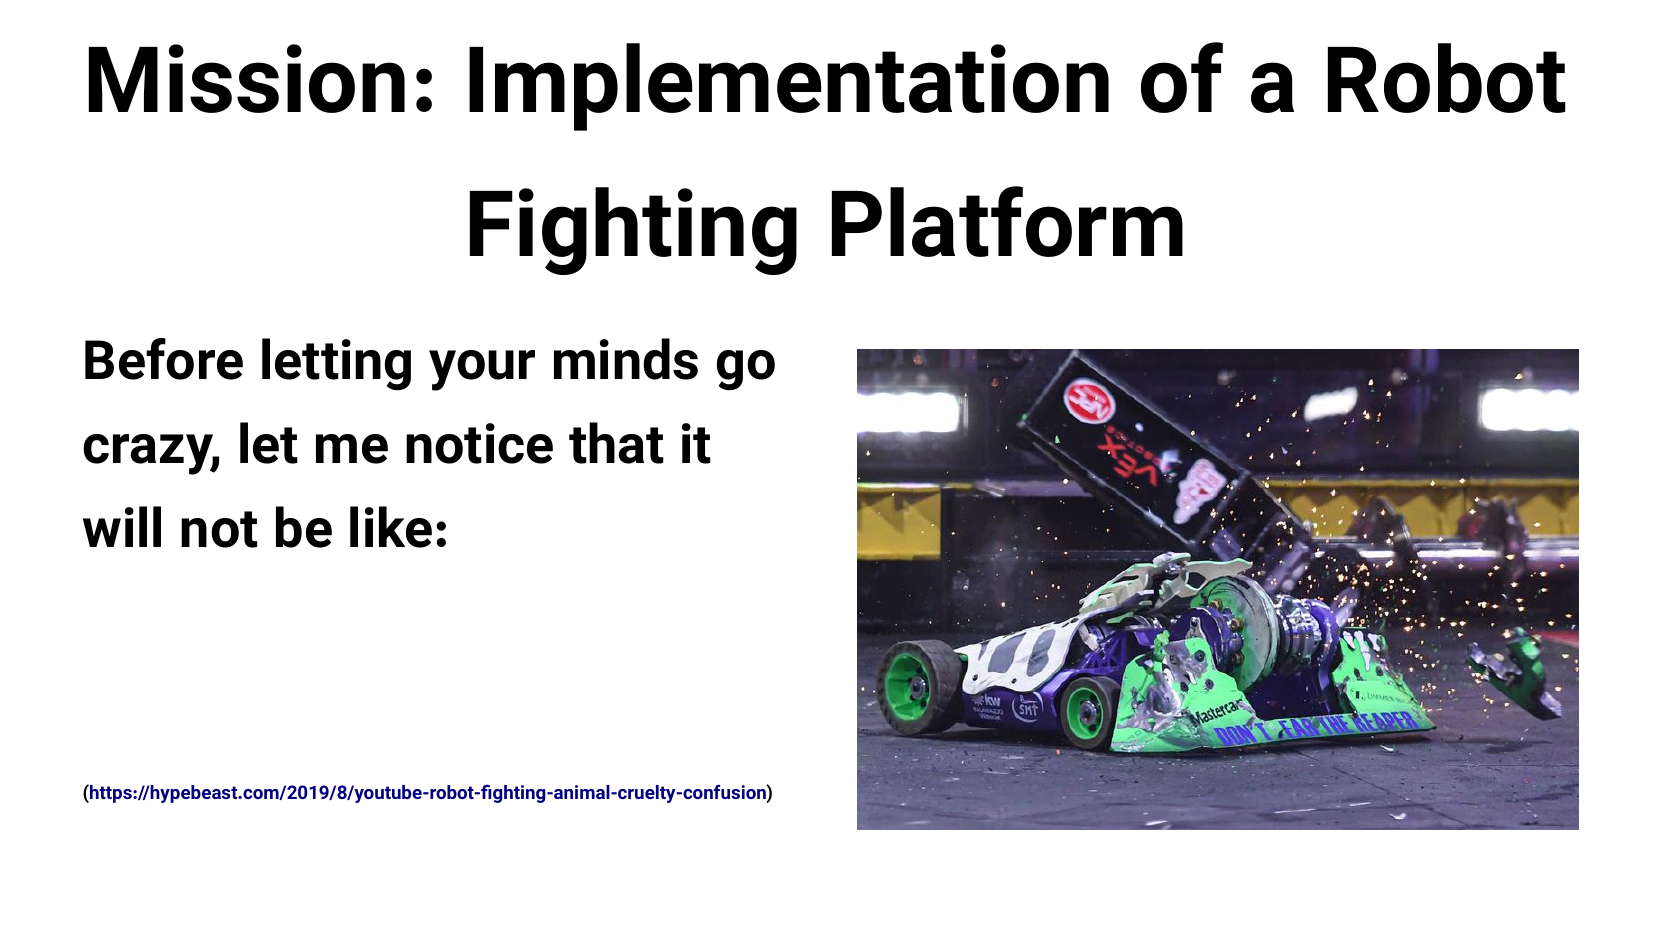

# Mission: Implementation of a Robot Fighting Platform
Before letting your minds go crazy, let me notice that it will not be like:
(https://hypebeast.com/2019/8/youtube-robot-fighting-animal-cruelty-confusion)